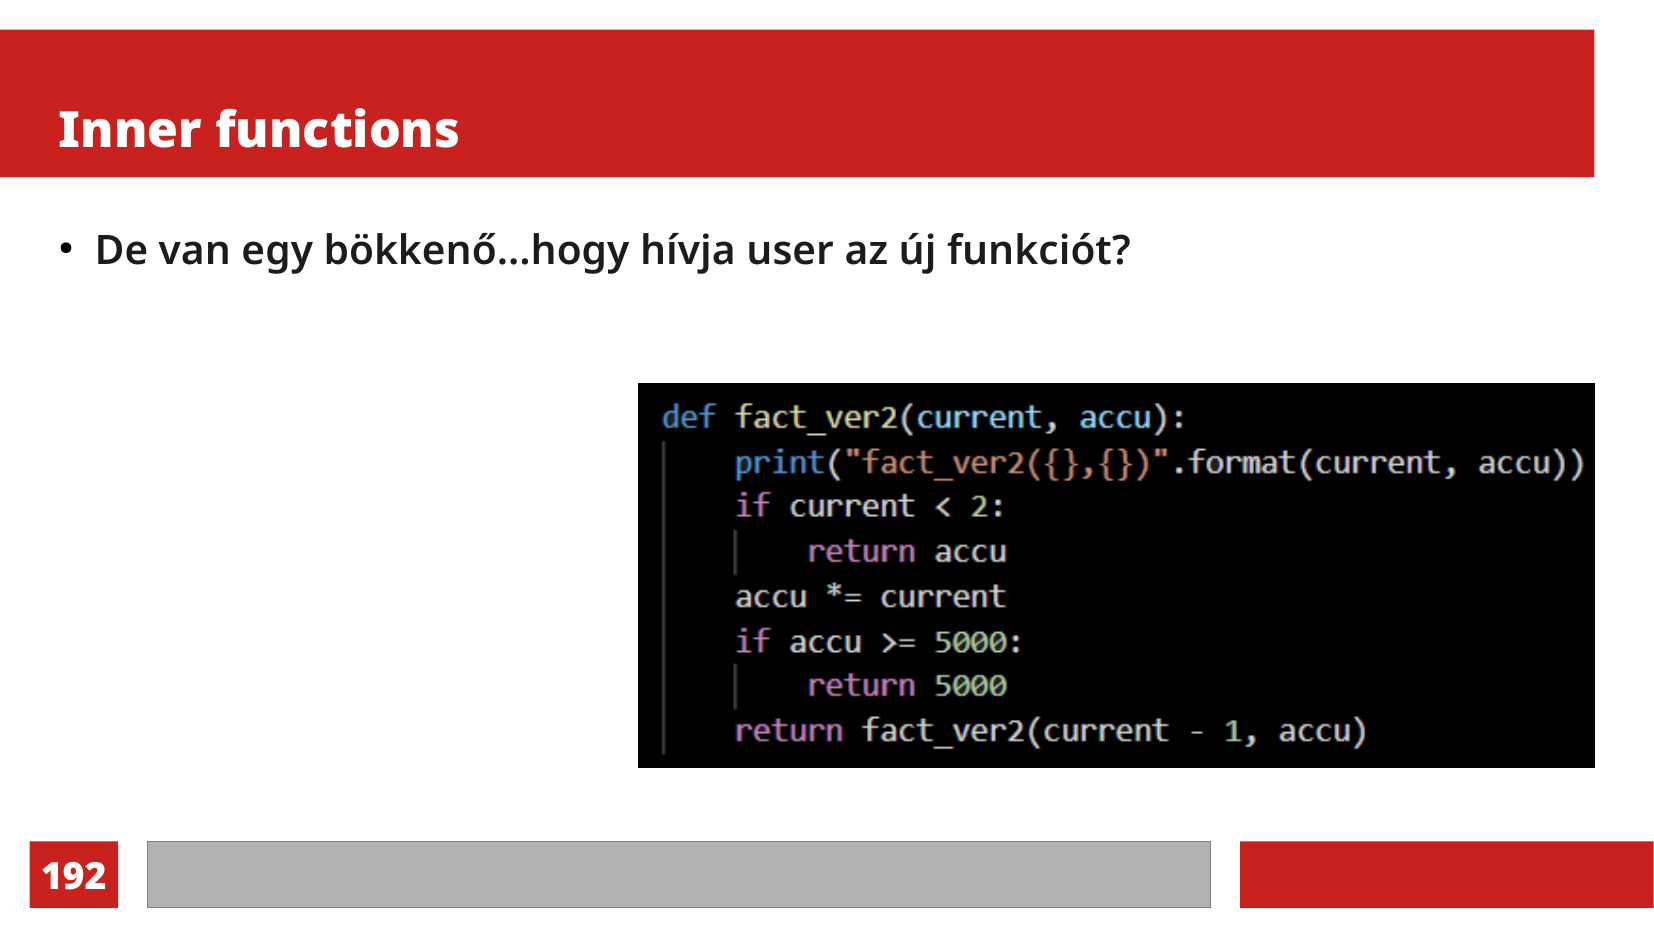

# Inner functions
De van egy bökkenő...hogy hívja user az új funkciót?
192